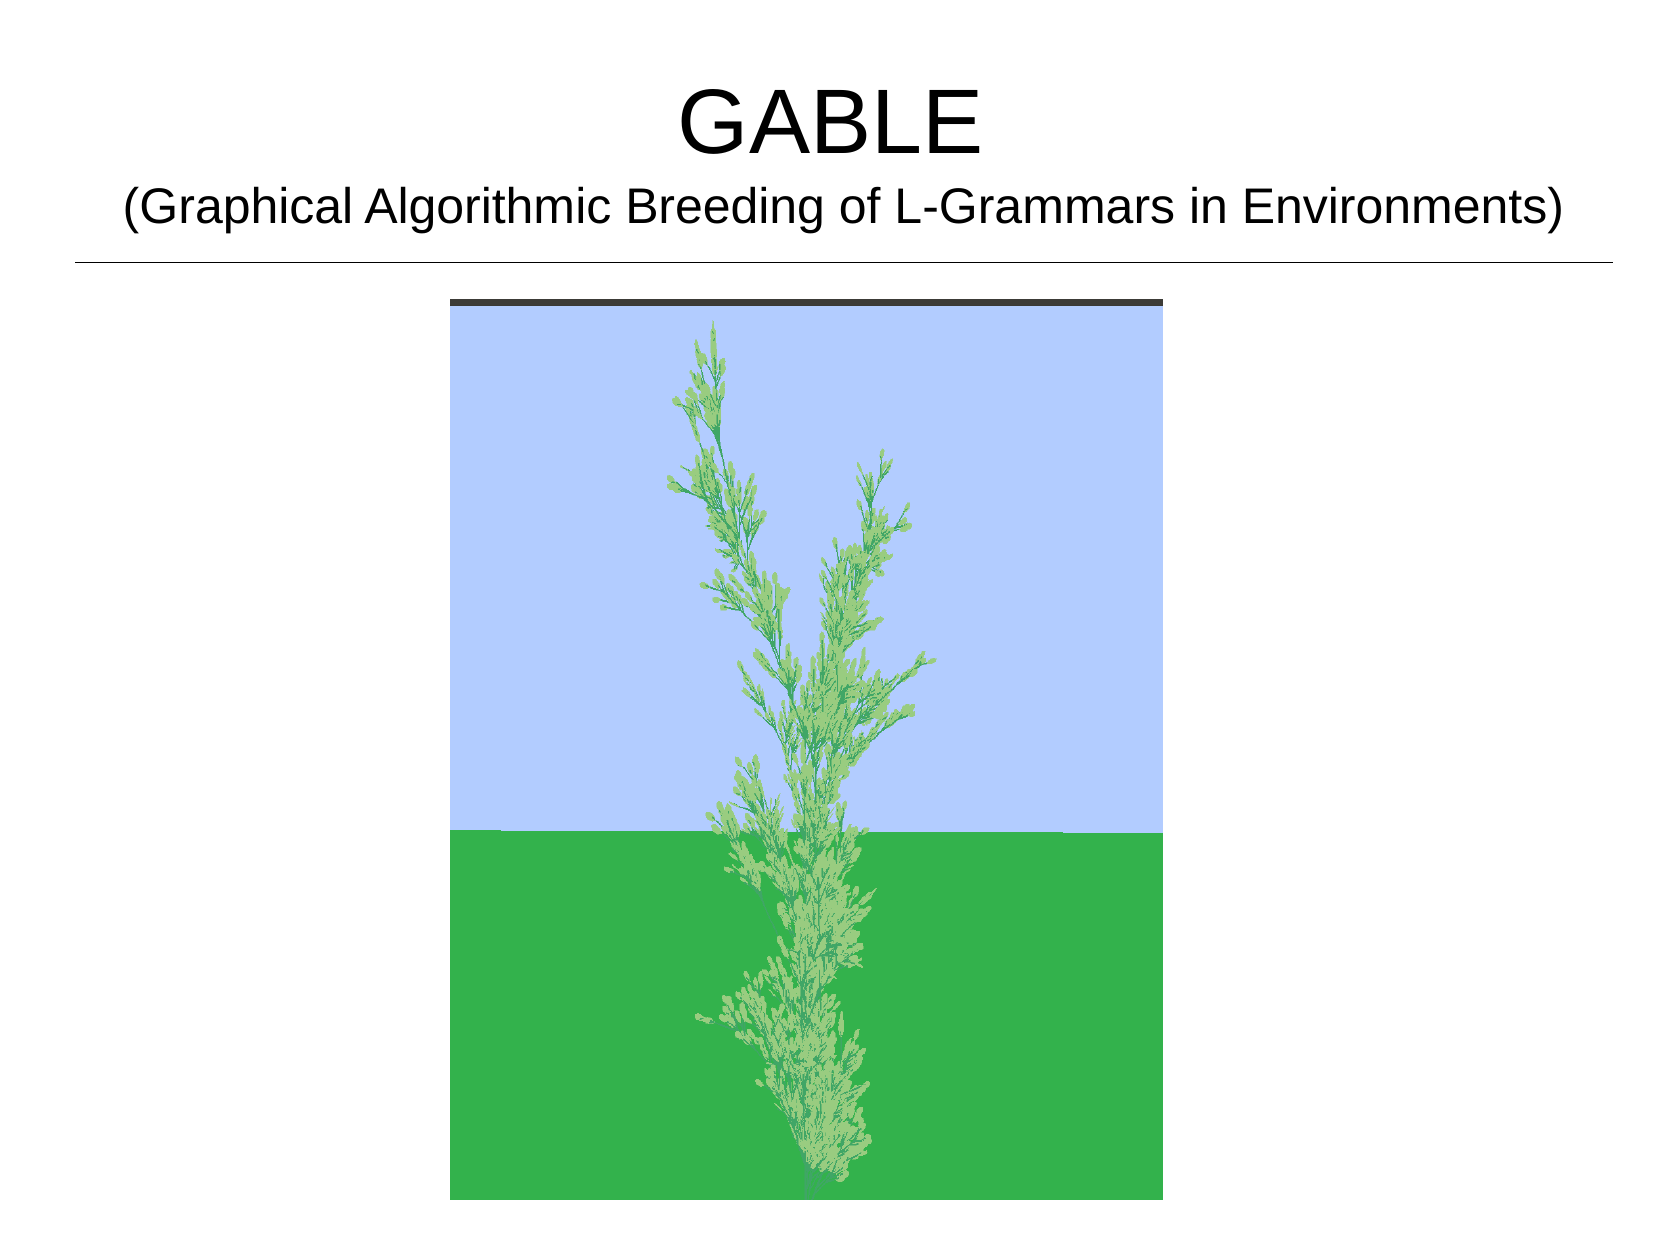

# GABLE
(Graphical Algorithmic Breeding of L-Grammars in Environments)